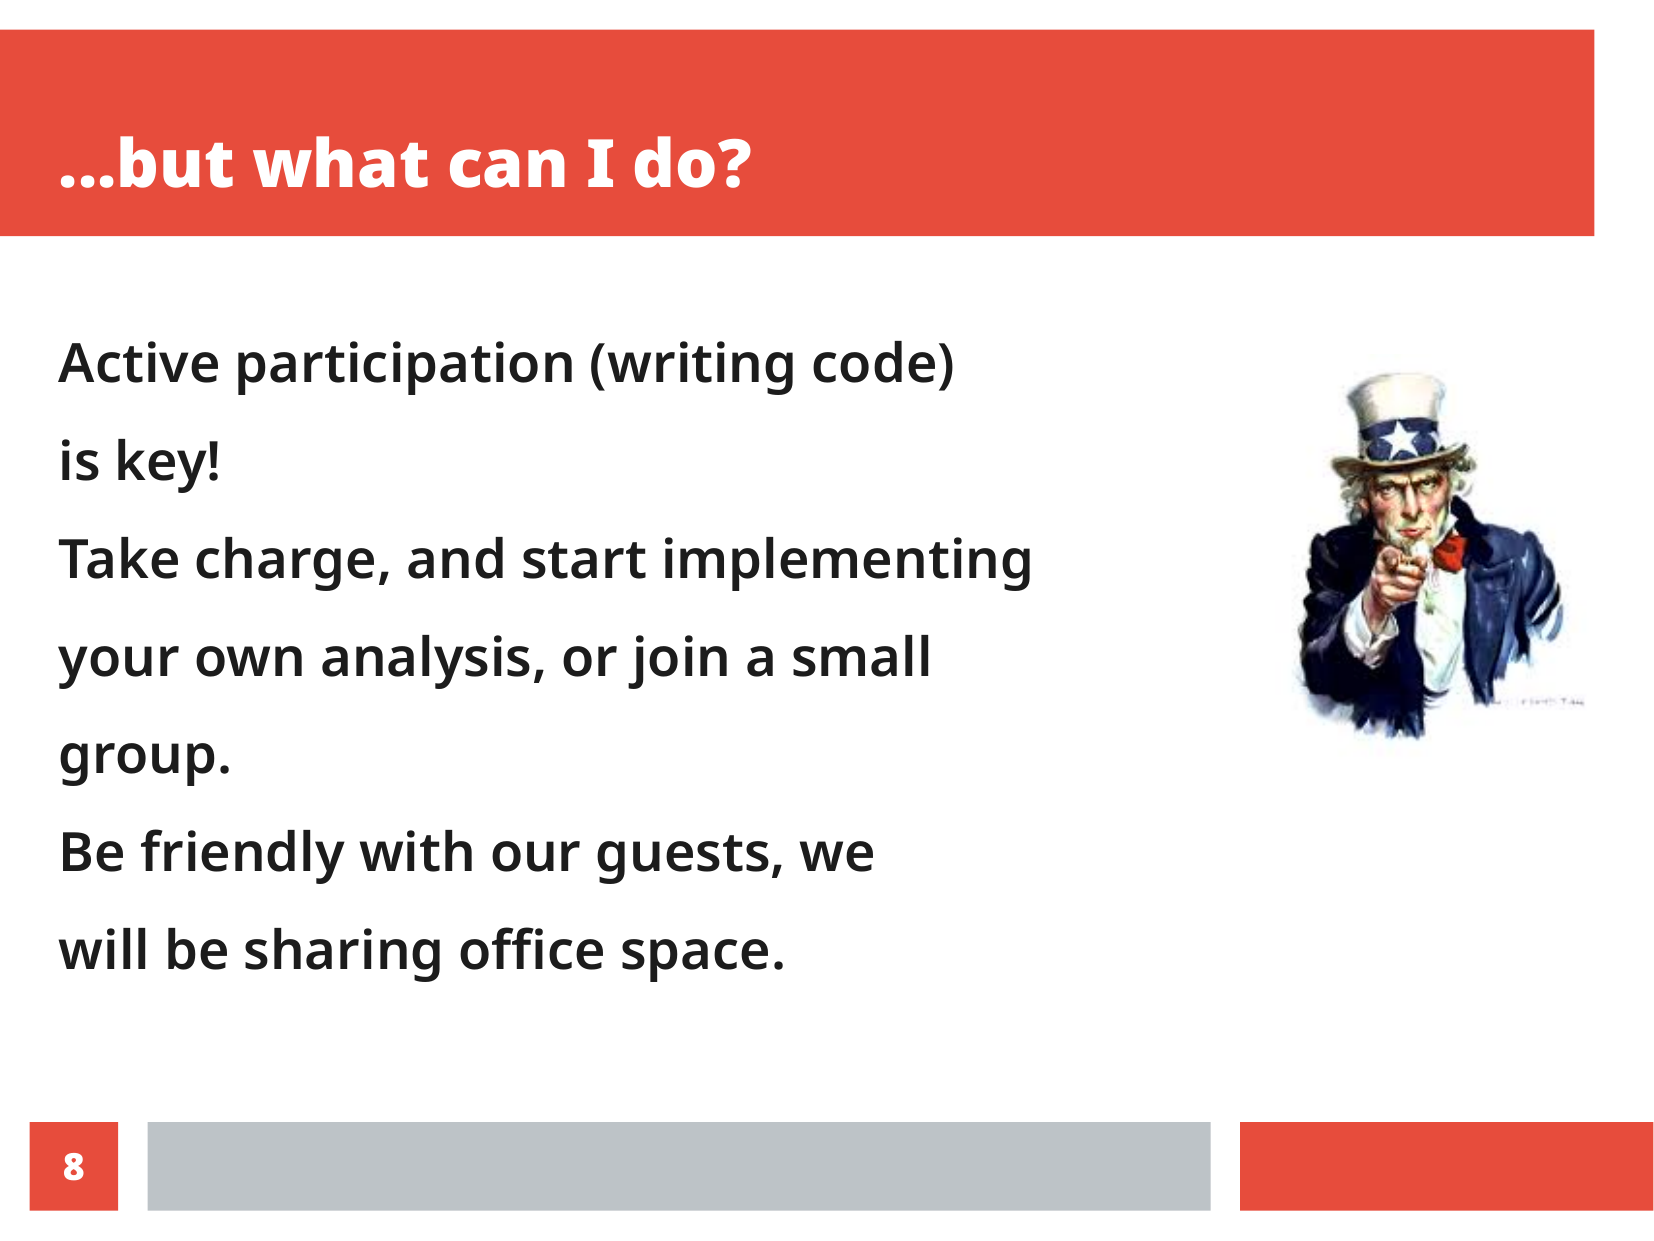

# ...but what can I do?
Active participation (writing code)
is key!
Take charge, and start implementing
your own analysis, or join a small
group.
Be friendly with our guests, we
will be sharing office space.
8